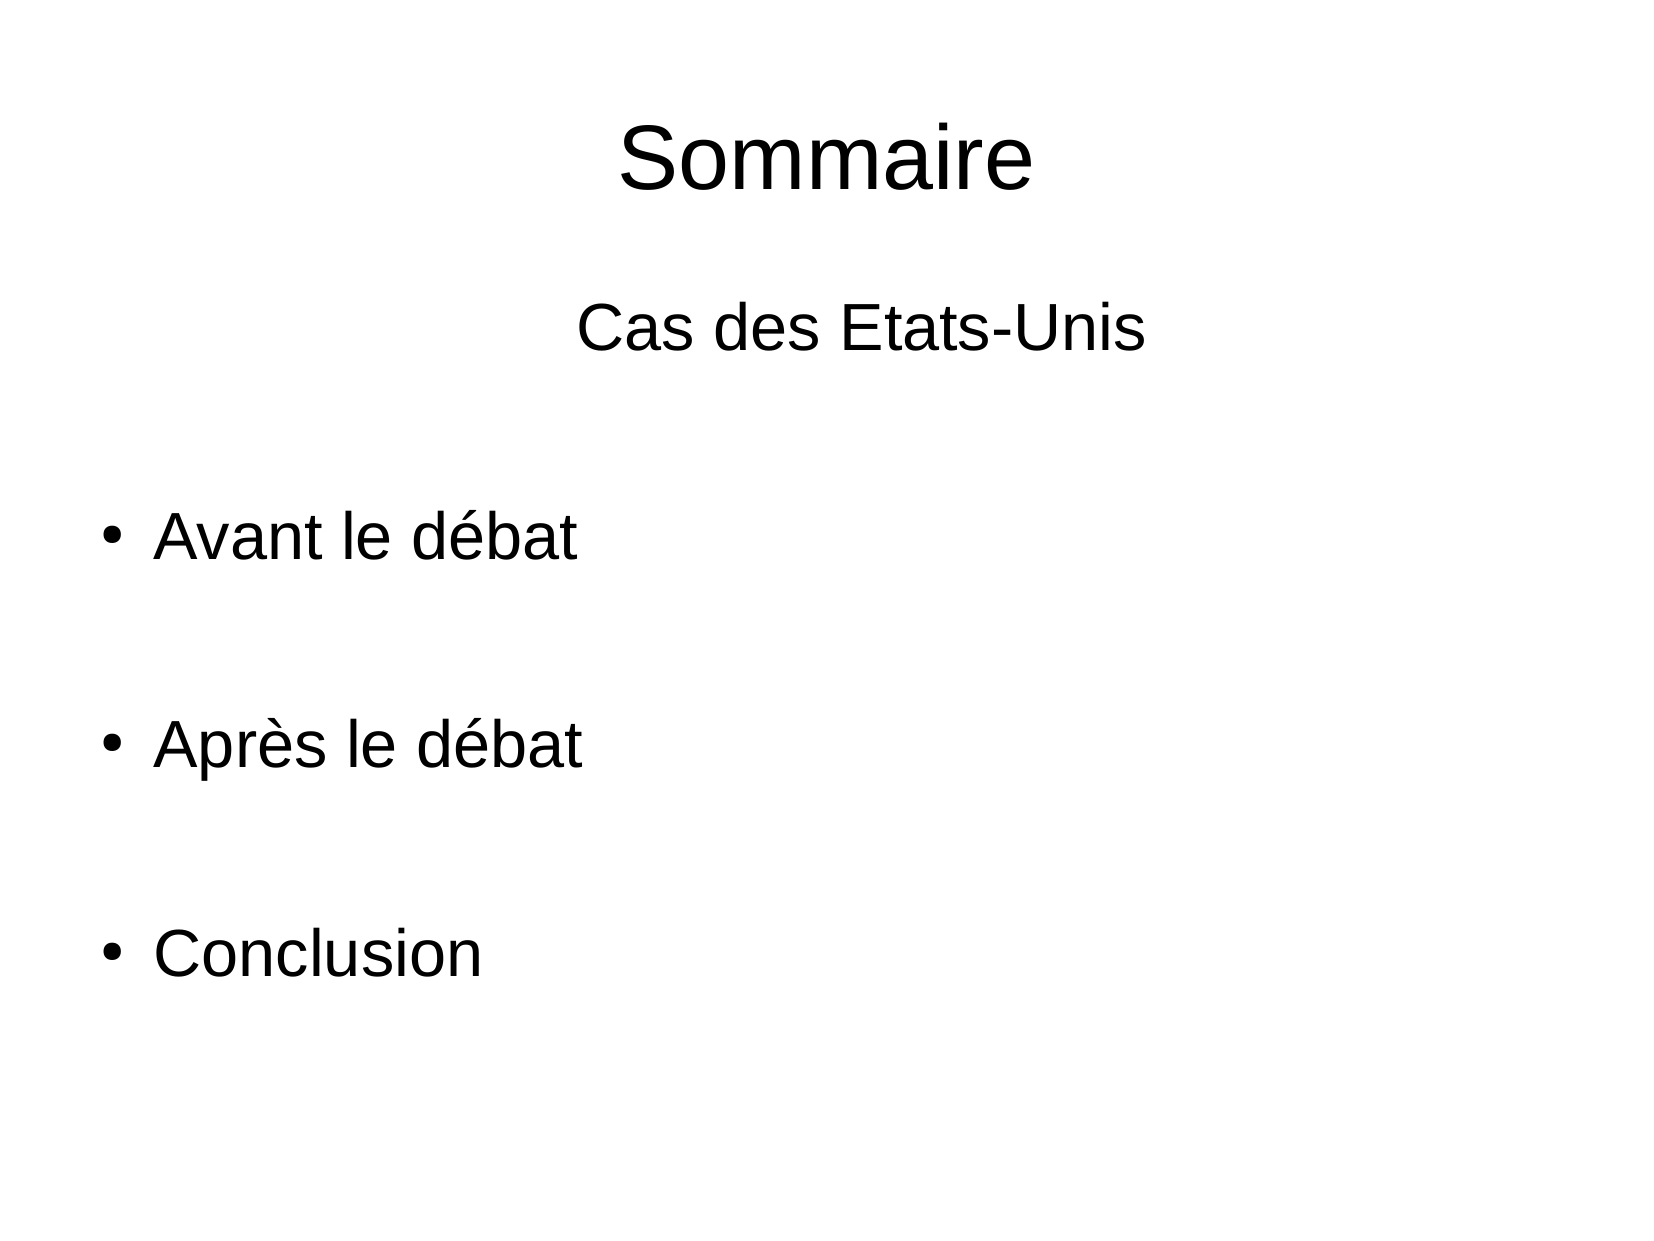

# Sommaire
Cas des Etats-Unis
Avant le débat
Après le débat
Conclusion